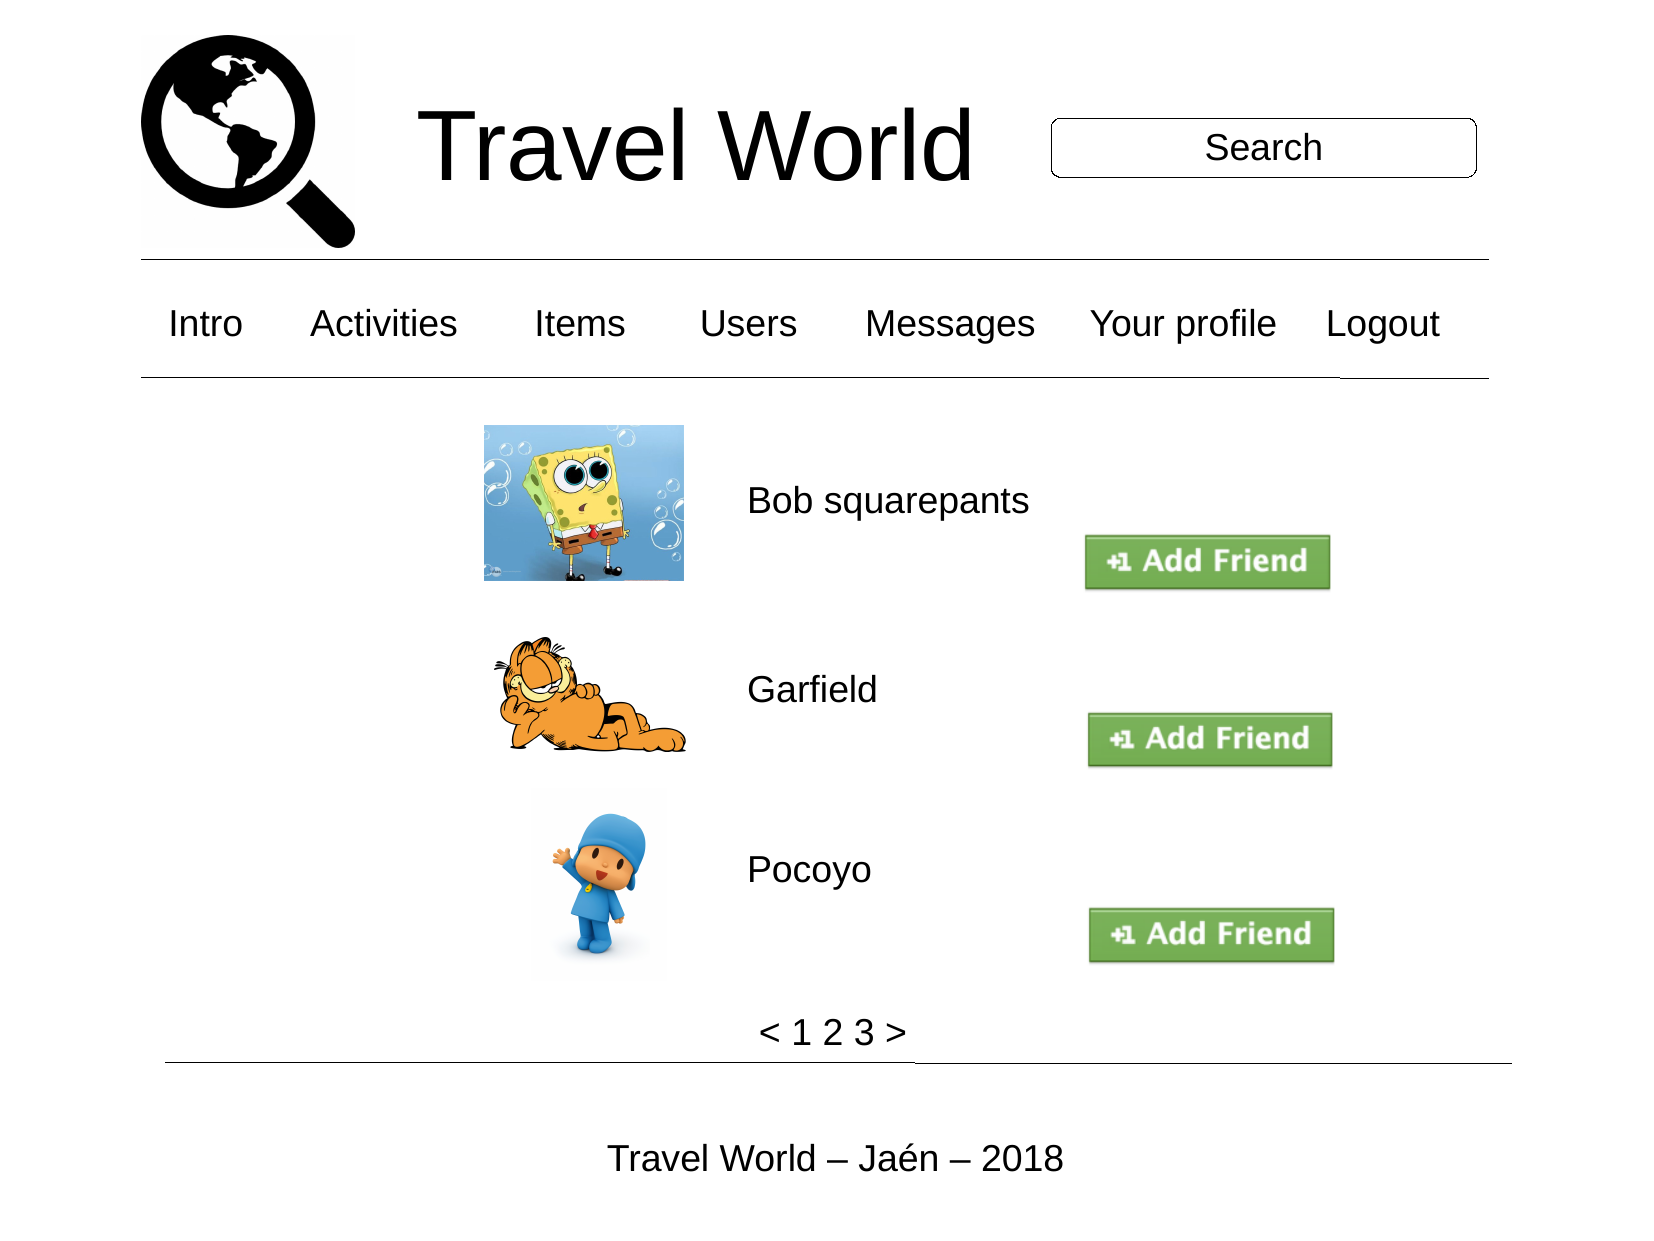

Travel World
Search
Intro
Activities
Items
Users
Messages
Your profile
Logout
Bob squarepants
Garfield
Pocoyo
< 1 2 3 >
		Travel World – Jaén – 2018